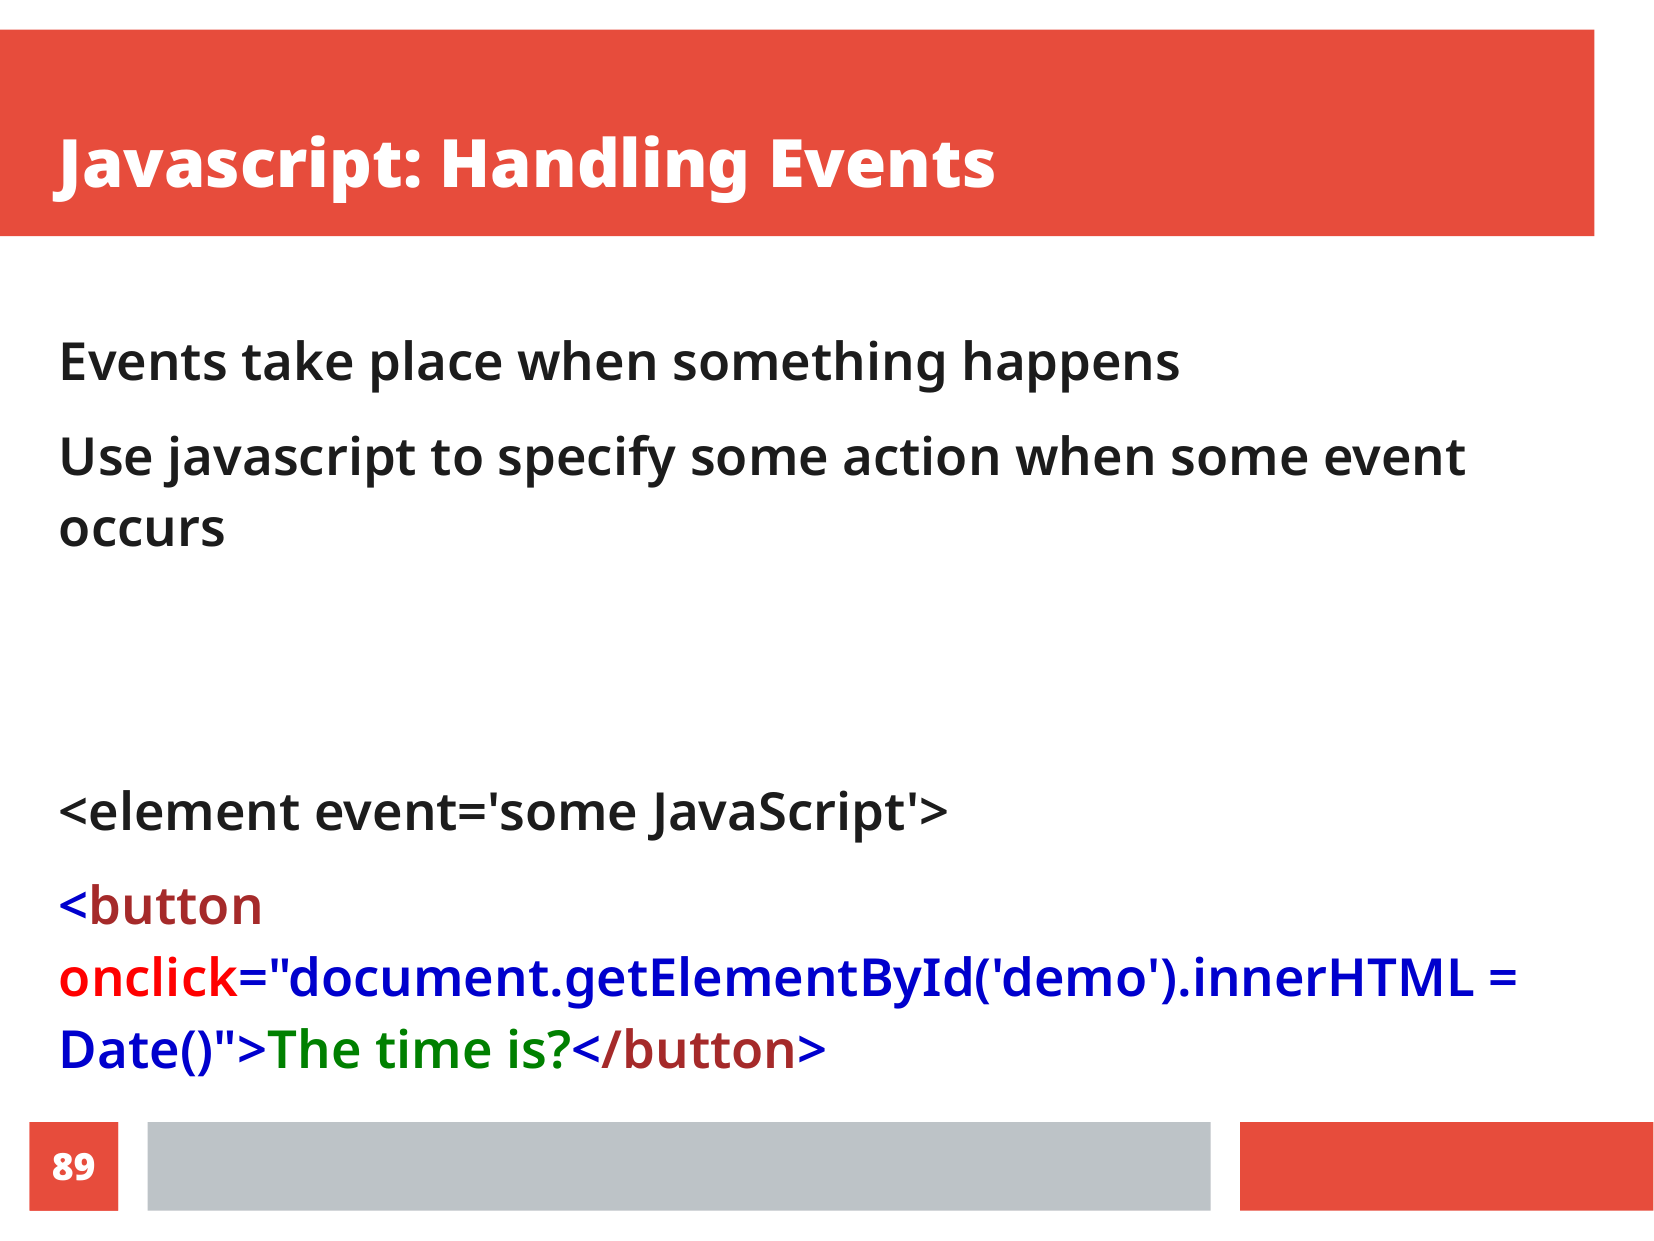

# Javascript: Handling Events
Events take place when something happens
Use javascript to specify some action when some event occurs
<element event='some JavaScript'>
<button onclick="document.getElementById('demo').innerHTML = Date()">The time is?</button>
89